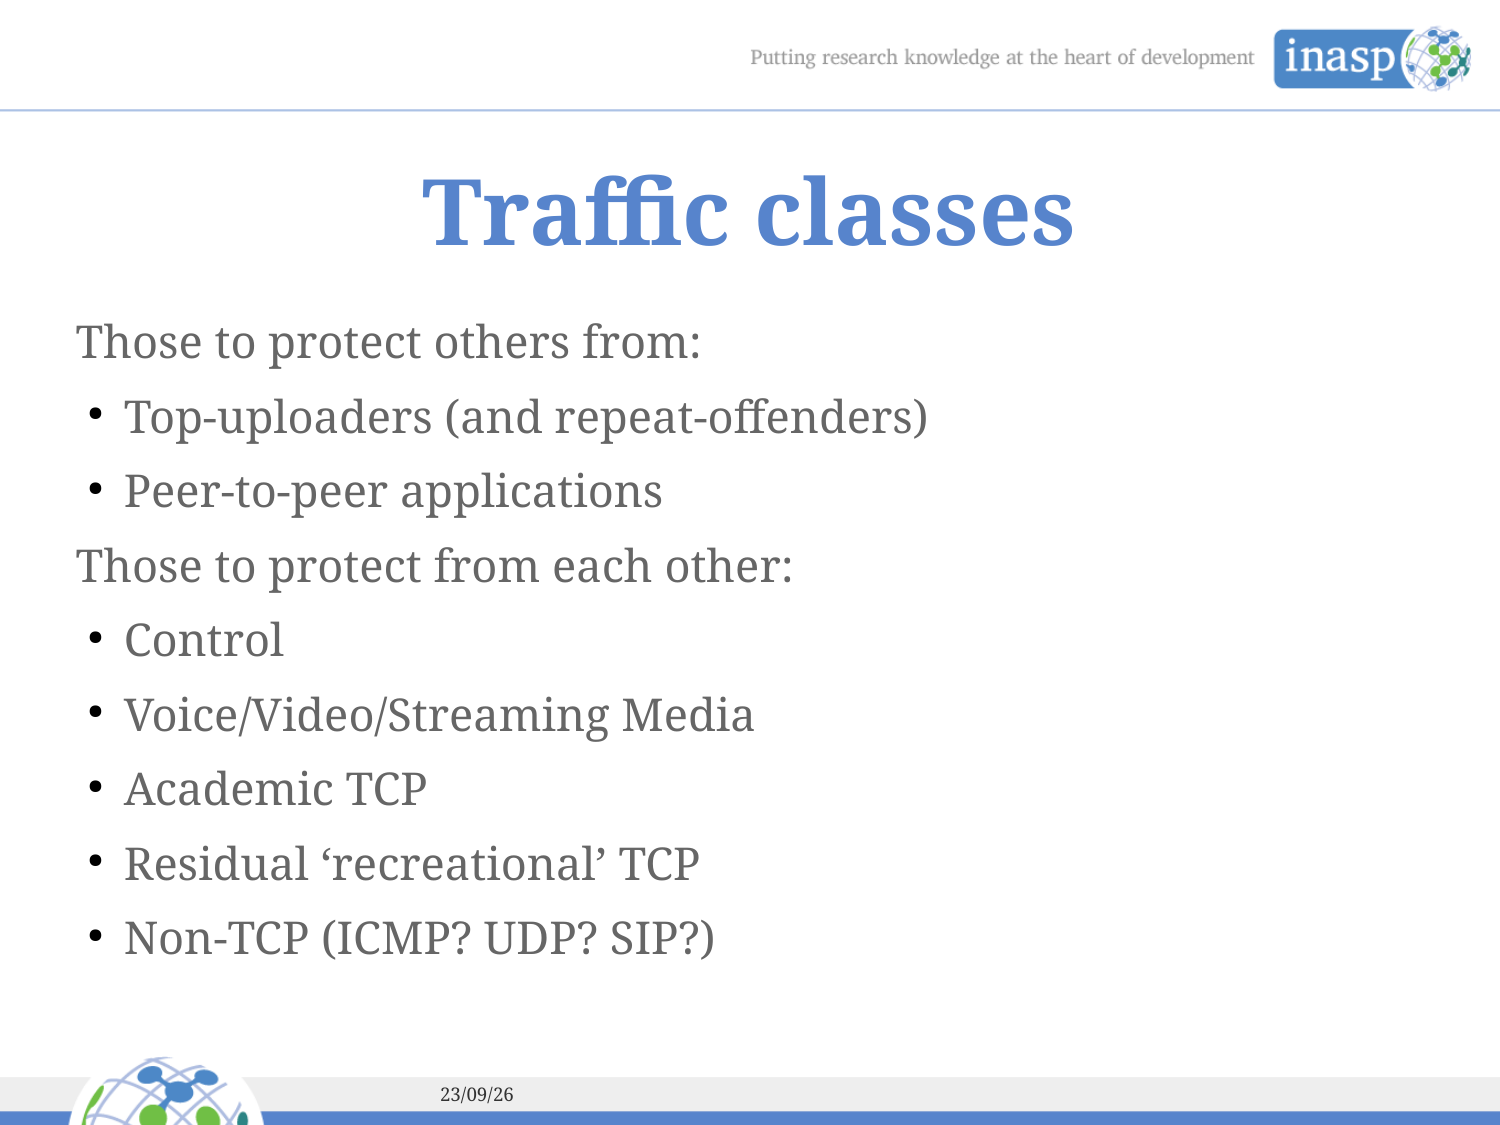

# Traffic classes
Those to protect others from:
Top-uploaders (and repeat-offenders)
Peer-to-peer applications
Those to protect from each other:
Control
Voice/Video/Streaming Media
Academic TCP
Residual ‘recreational’ TCP
Non-TCP (ICMP? UDP? SIP?)